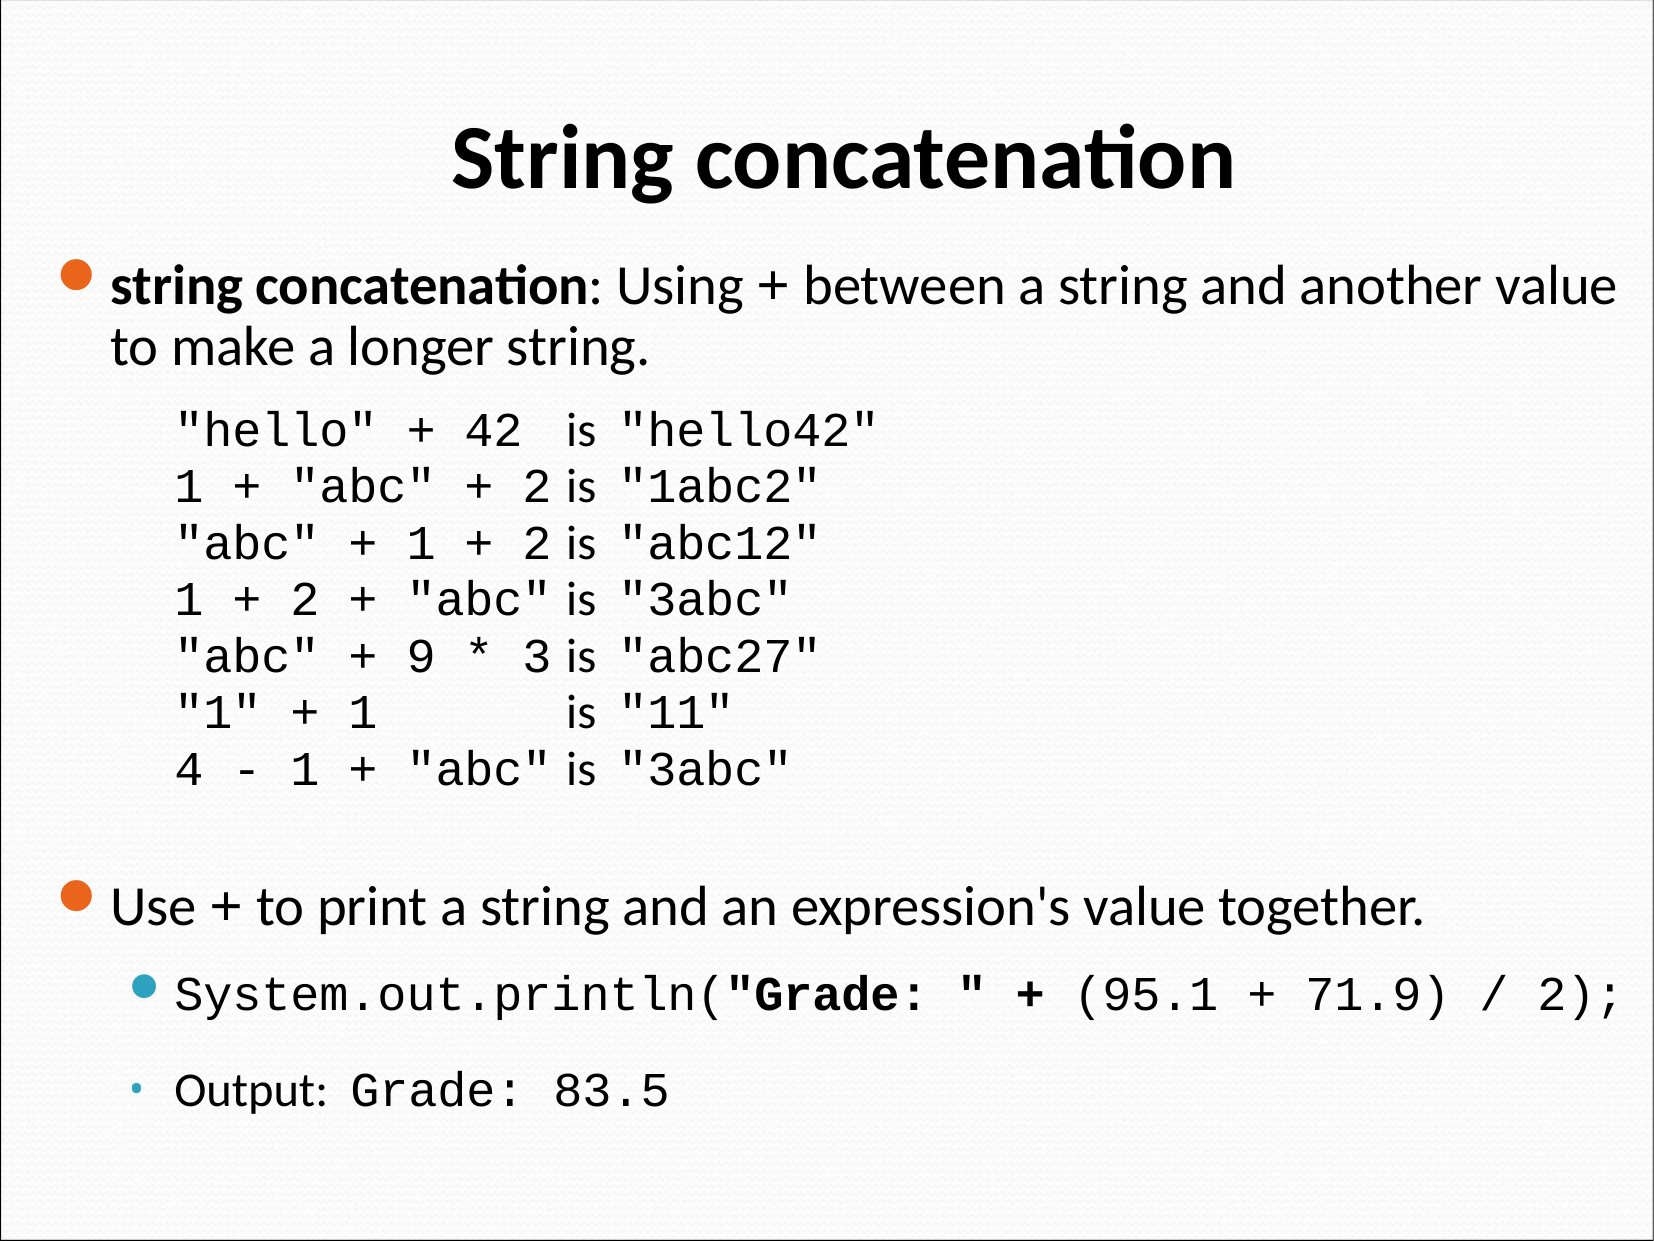

# String concatenation
string concatenation: Using + between a string and another value to make a longer string.
	"hello" + 42	is "hello42"
	1 + "abc" + 2	is "1abc2"
	"abc" + 1 + 2	is "abc12"
	1 + 2 + "abc"	is "3abc"
	"abc" + 9 * 3	is "abc27"
	"1" + 1	is "11"
	4 - 1 + "abc"	is "3abc"
Use + to print a string and an expression's value together.
System.out.println("Grade: " + (95.1 + 71.9) / 2);
Output: Grade: 83.5